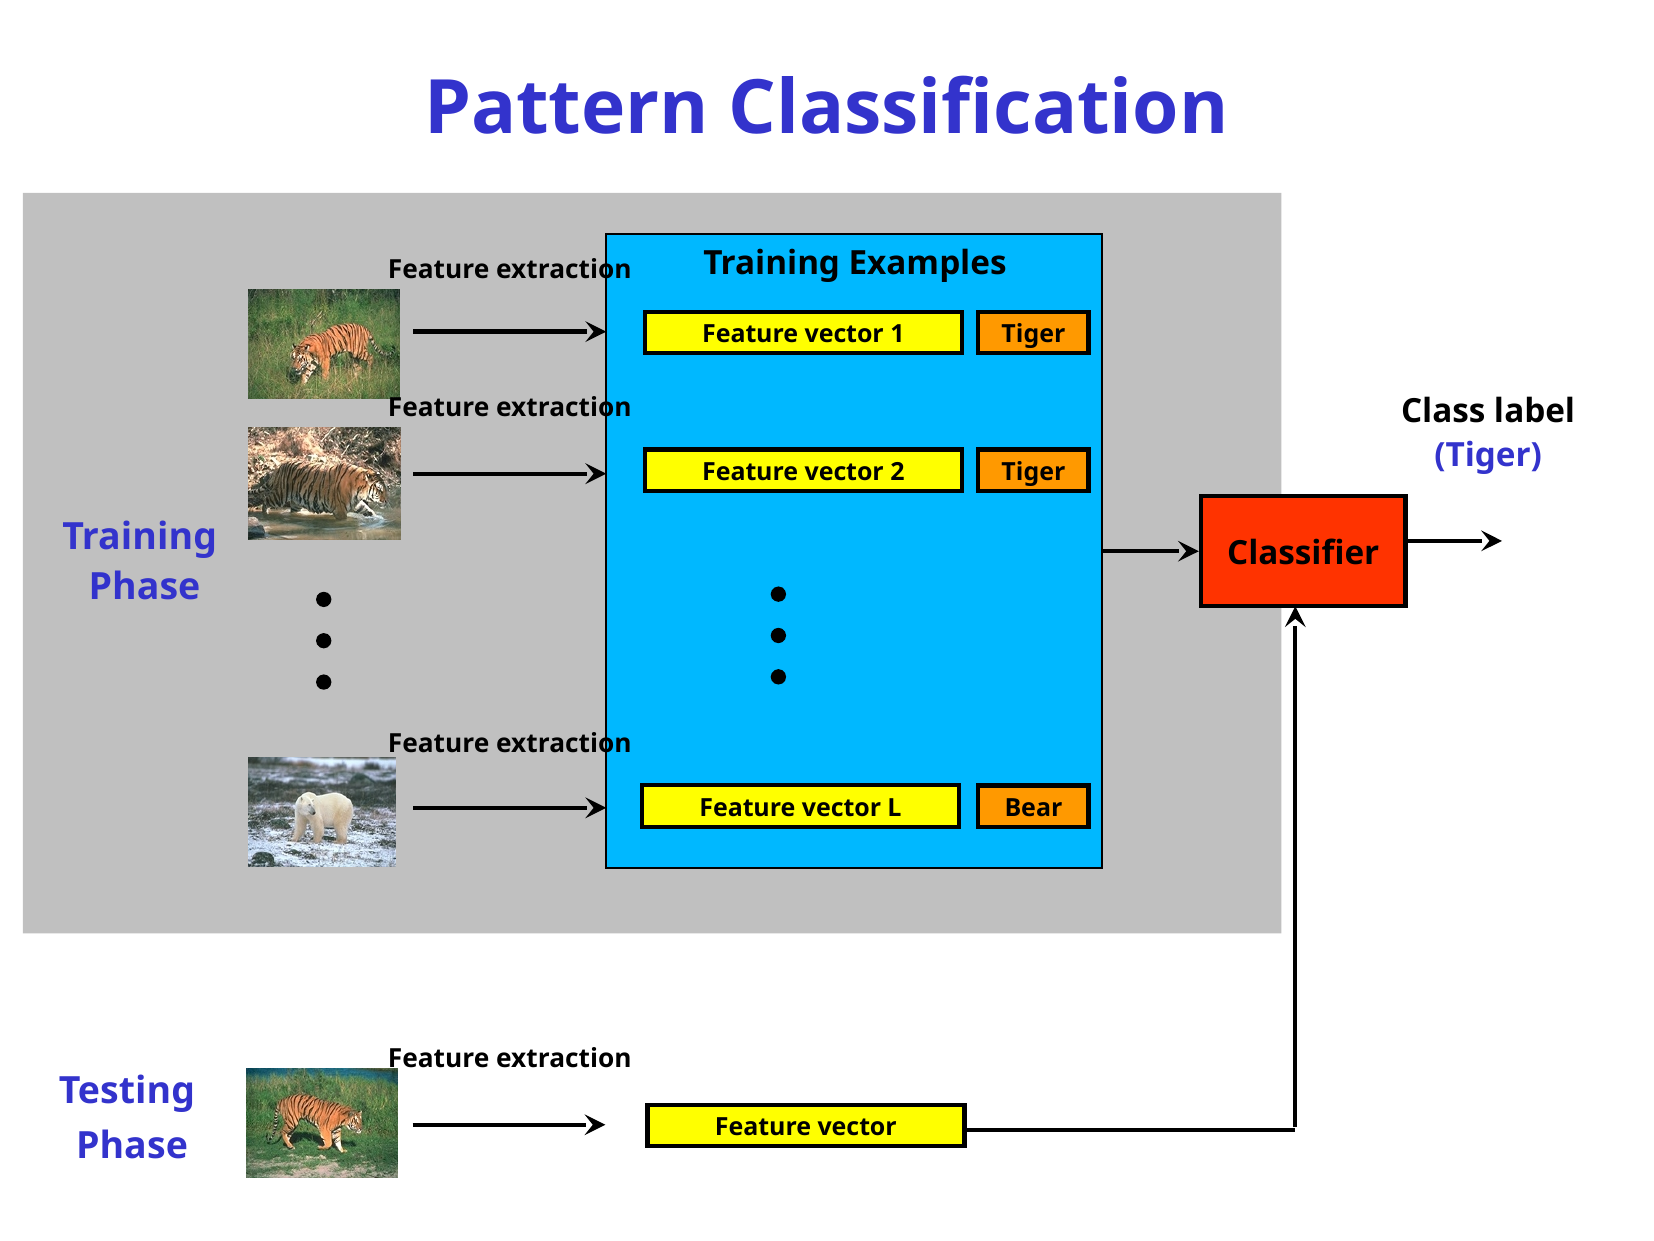

# Pattern Classification
Testing
Phase
Training Examples
Feature extraction
Feature vector 1
Feature extraction
Feature vector 2
Feature extraction
Feature vector L
Tiger
Tiger
Bear
Class label
(Tiger)
Classifier
Training
Phase
Feature extraction
Feature vector